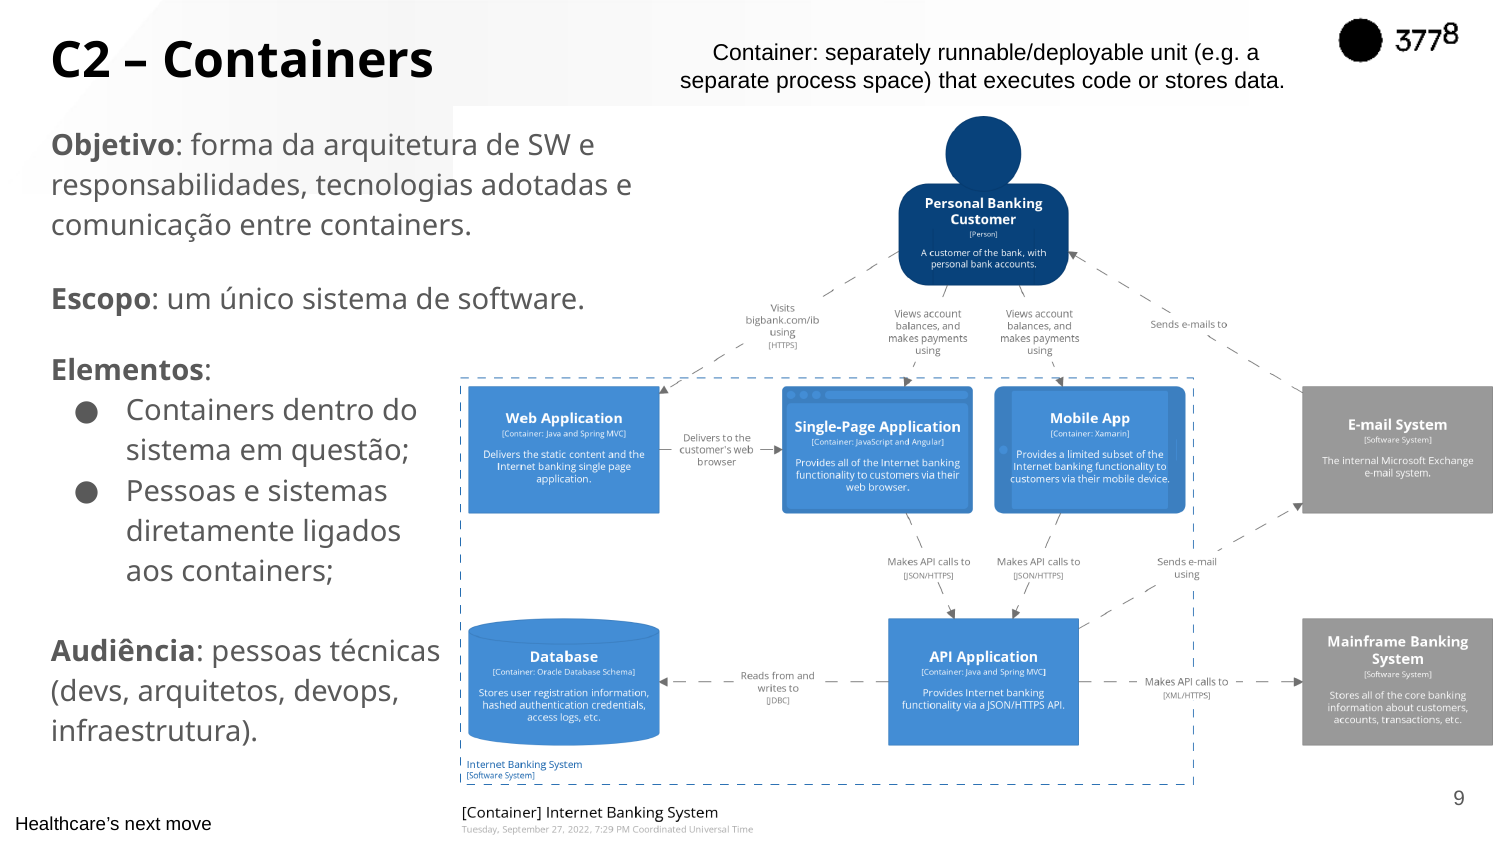

# C2 – Containers
Container: separately runnable/deployable unit (e.g. a separate process space) that executes code or stores data.
Objetivo: forma da arquitetura de SW e responsabilidades, tecnologias adotadas e comunicação entre containers.
Escopo: um único sistema de software.
Elementos:
Containers dentro do sistema em questão;
Pessoas e sistemas diretamente ligados aos containers;
Audiência: pessoas técnicas (devs, arquitetos, devops, infraestrutura).